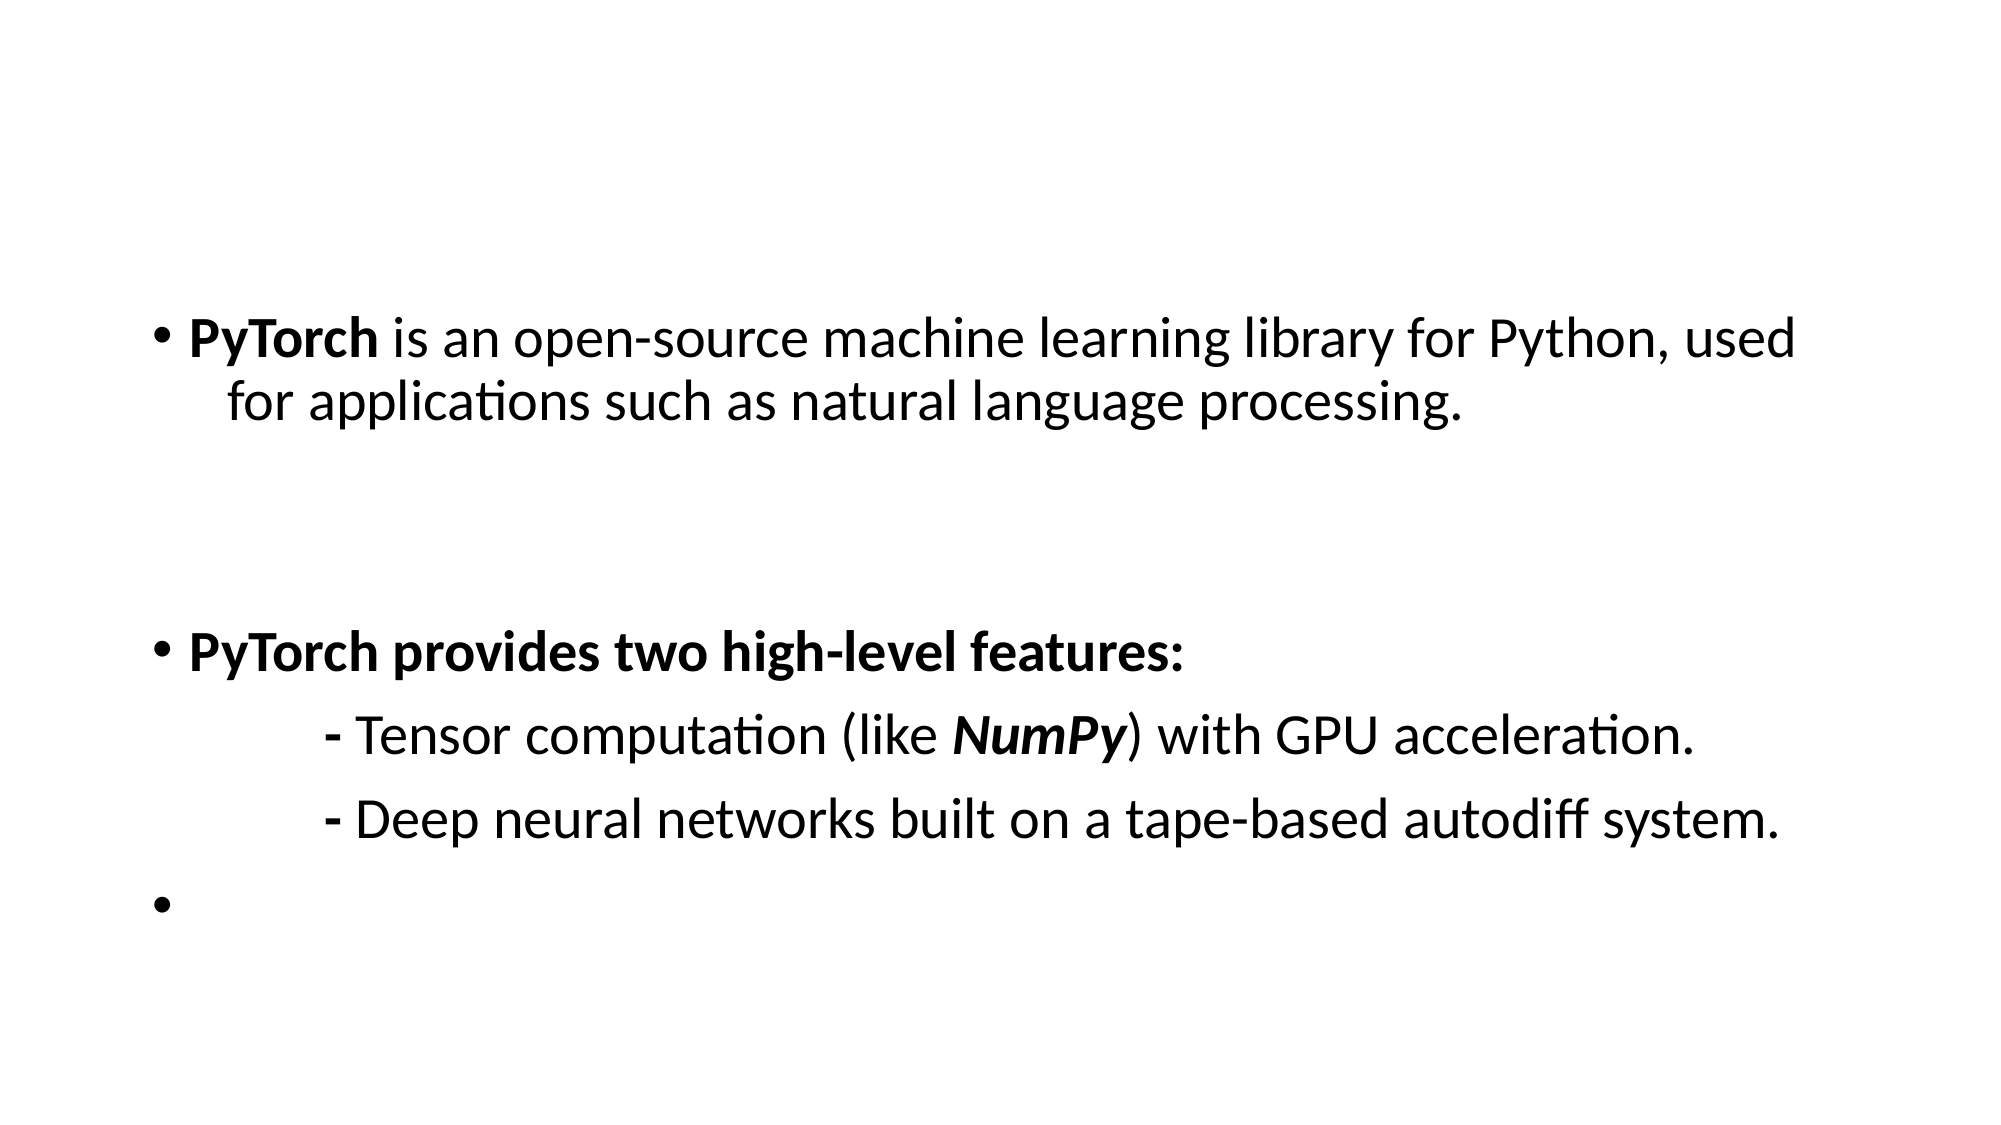

#
PyTorch is an open-source machine learning library for Python, used for applications such as natural language processing.
PyTorch provides two high-level features:
 - Tensor computation (like NumPy) with GPU acceleration.
 - Deep neural networks built on a tape-based autodiff system.